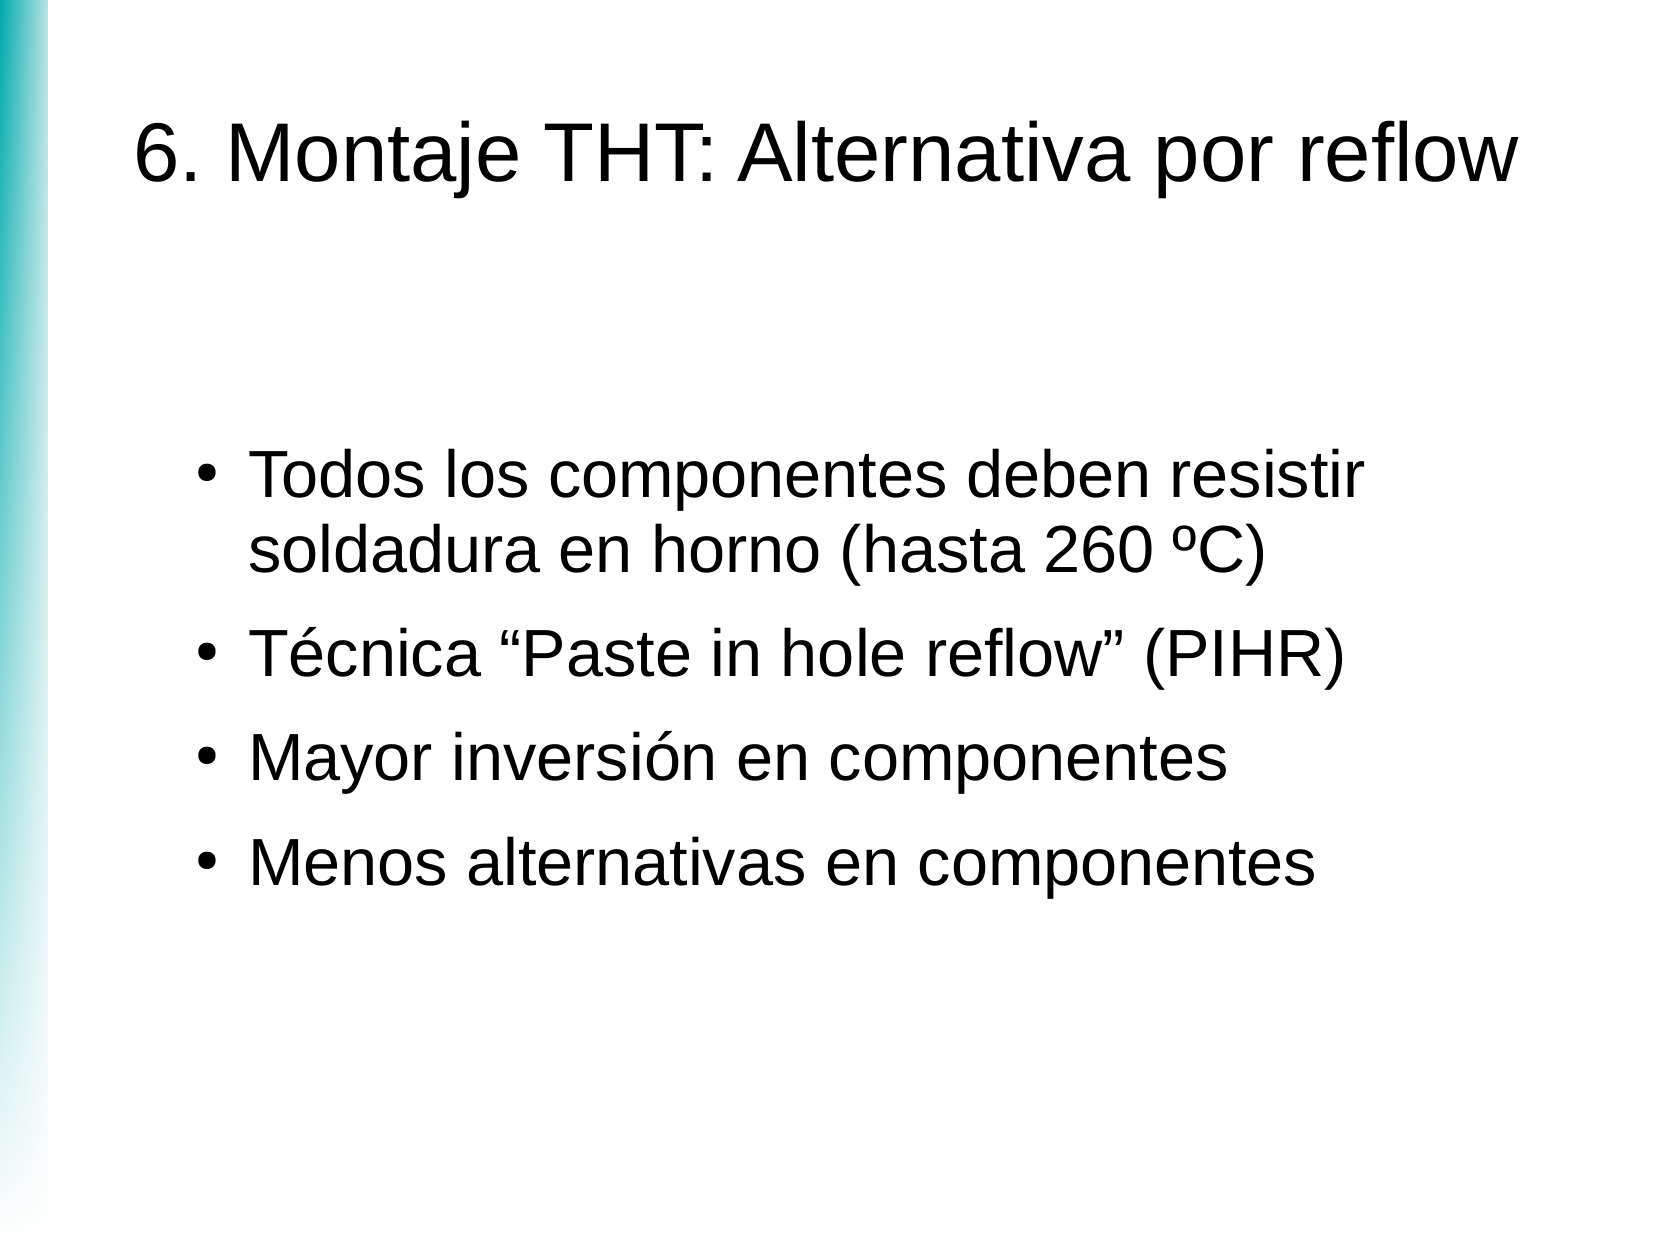

# 6. Montaje THT: Alternativa por reflow
Todos los componentes deben resistir soldadura en horno (hasta 260 ºC)
Técnica “Paste in hole reflow” (PIHR)
Mayor inversión en componentes
Menos alternativas en componentes